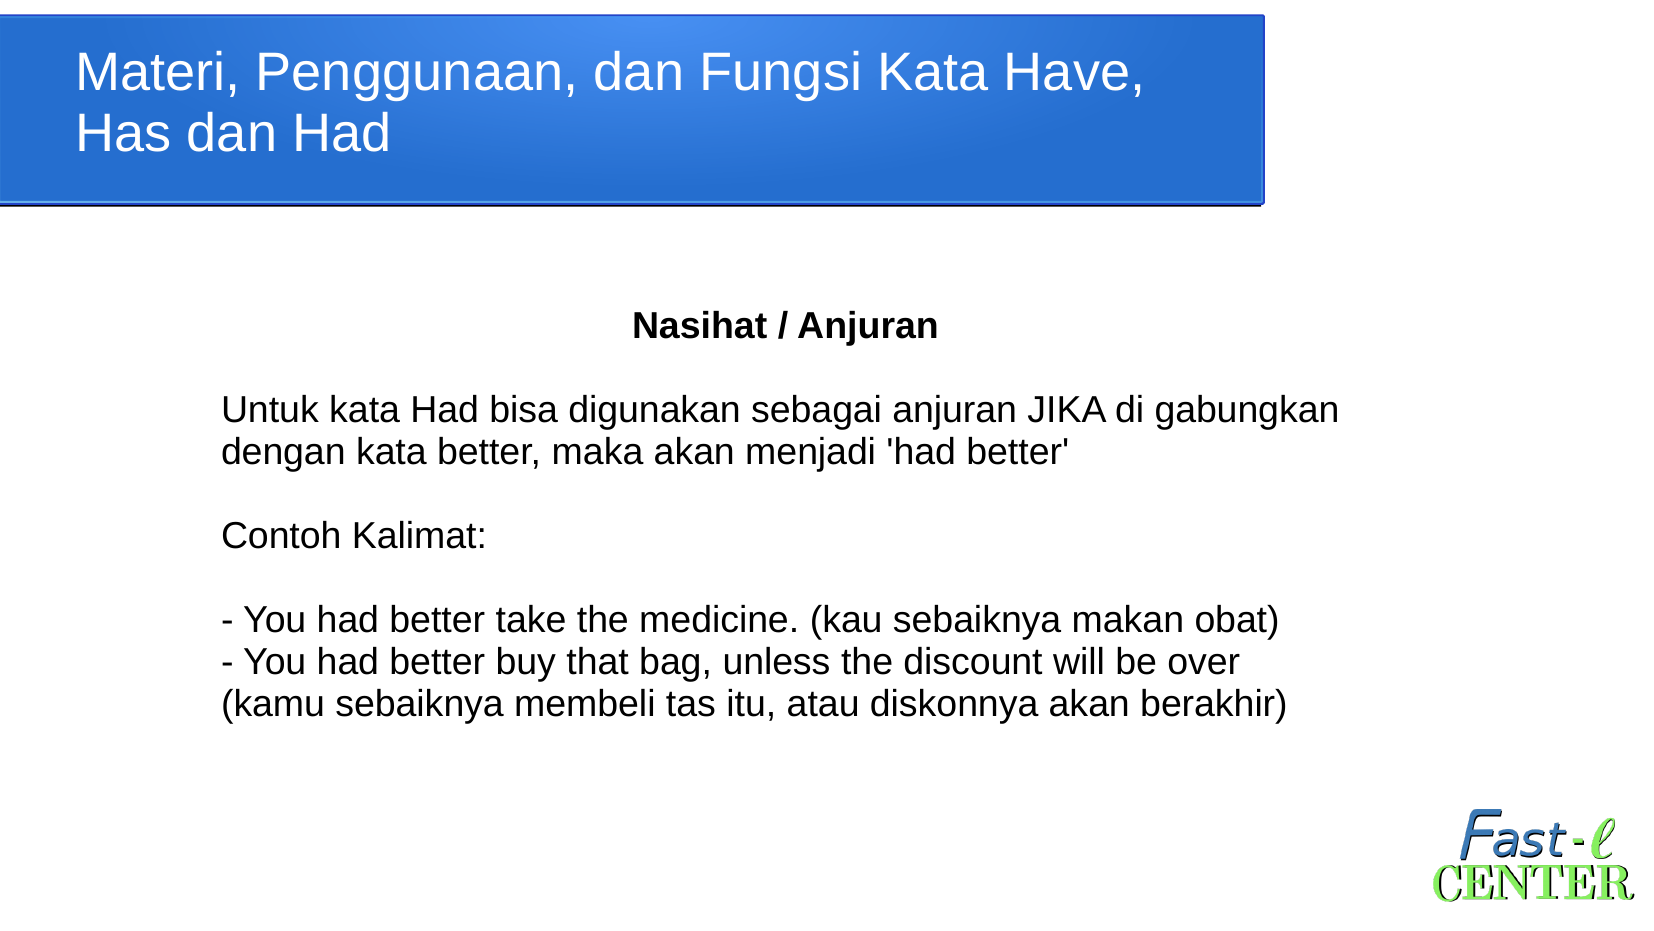

# Materi, Penggunaan, dan Fungsi Kata Have, Has dan Had
Nasihat / Anjuran
Untuk kata Had bisa digunakan sebagai anjuran JIKA di gabungkan
dengan kata better, maka akan menjadi 'had better'
Contoh Kalimat:
- You had better take the medicine. (kau sebaiknya makan obat)
- You had better buy that bag, unless the discount will be over
(kamu sebaiknya membeli tas itu, atau diskonnya akan berakhir)